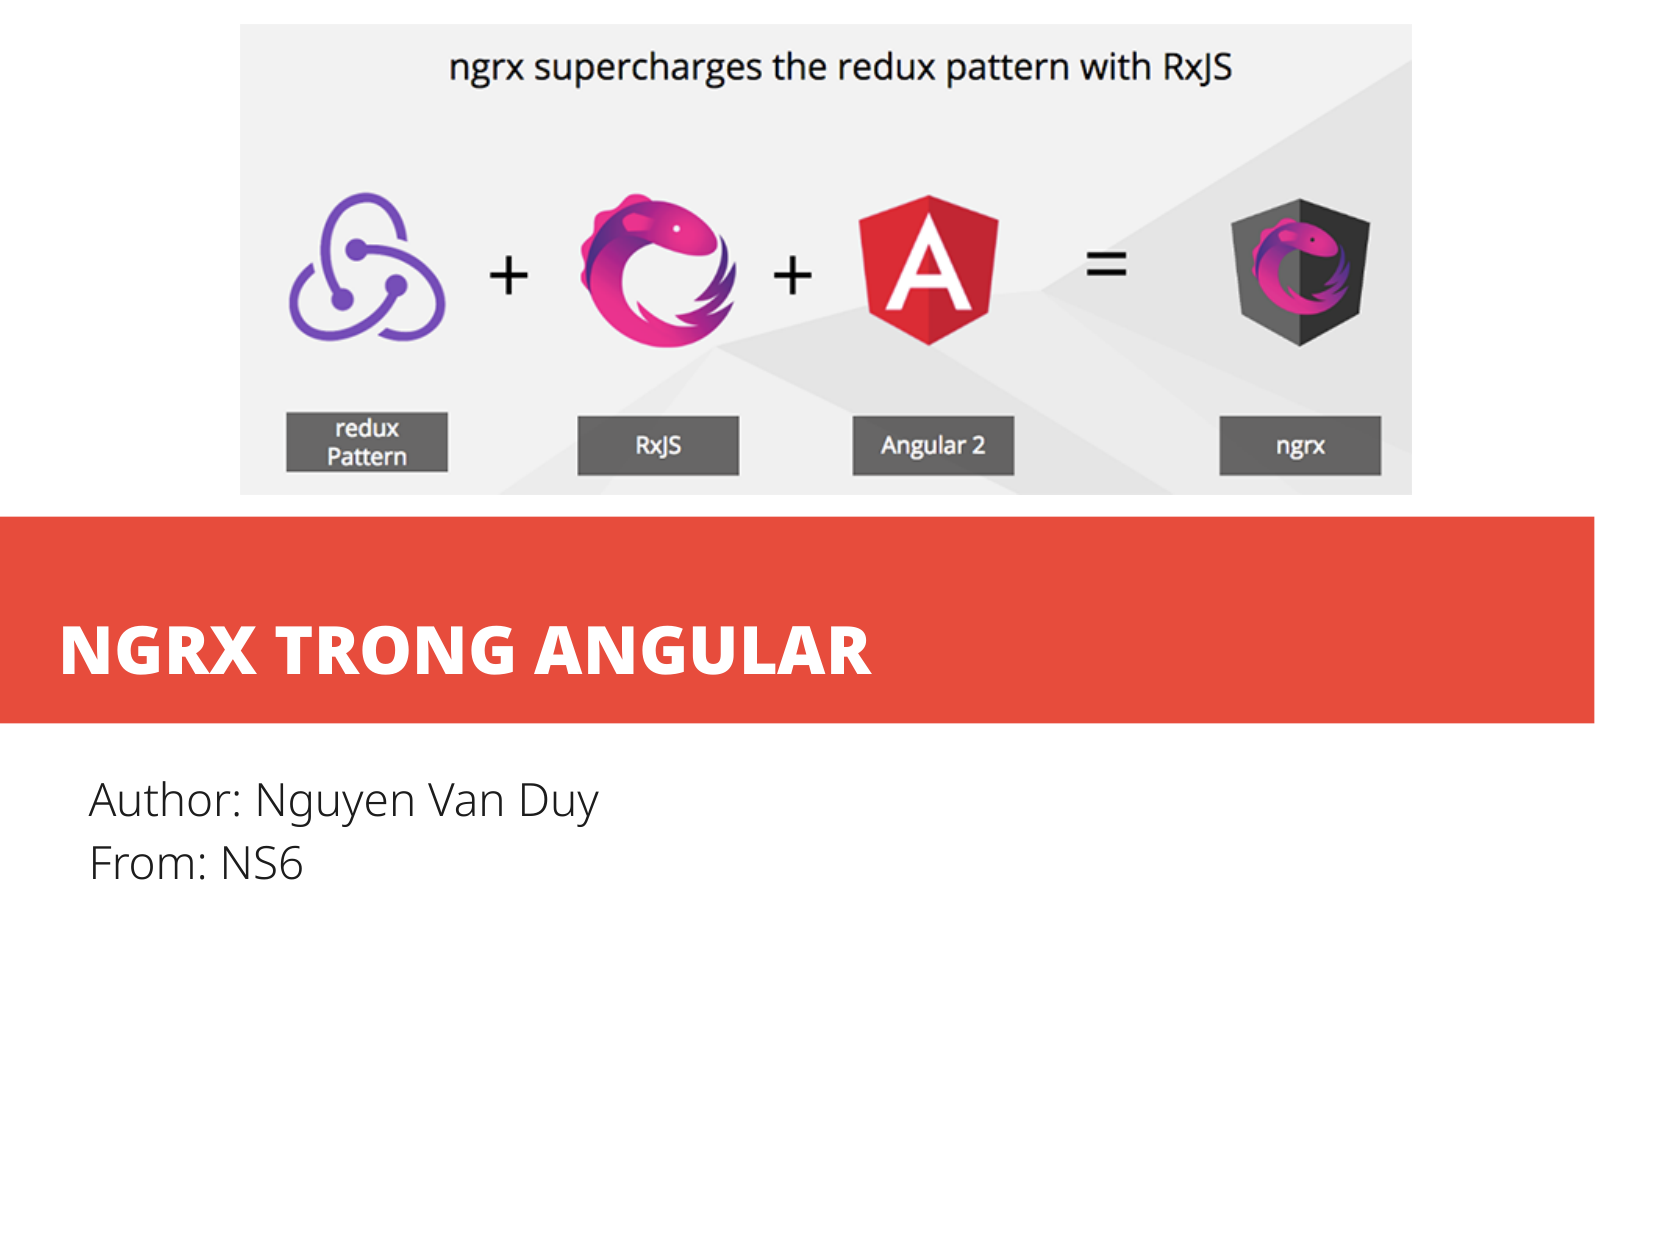

# NGRX TRONG ANGULAR
Author: Nguyen Van Duy
From: NS6